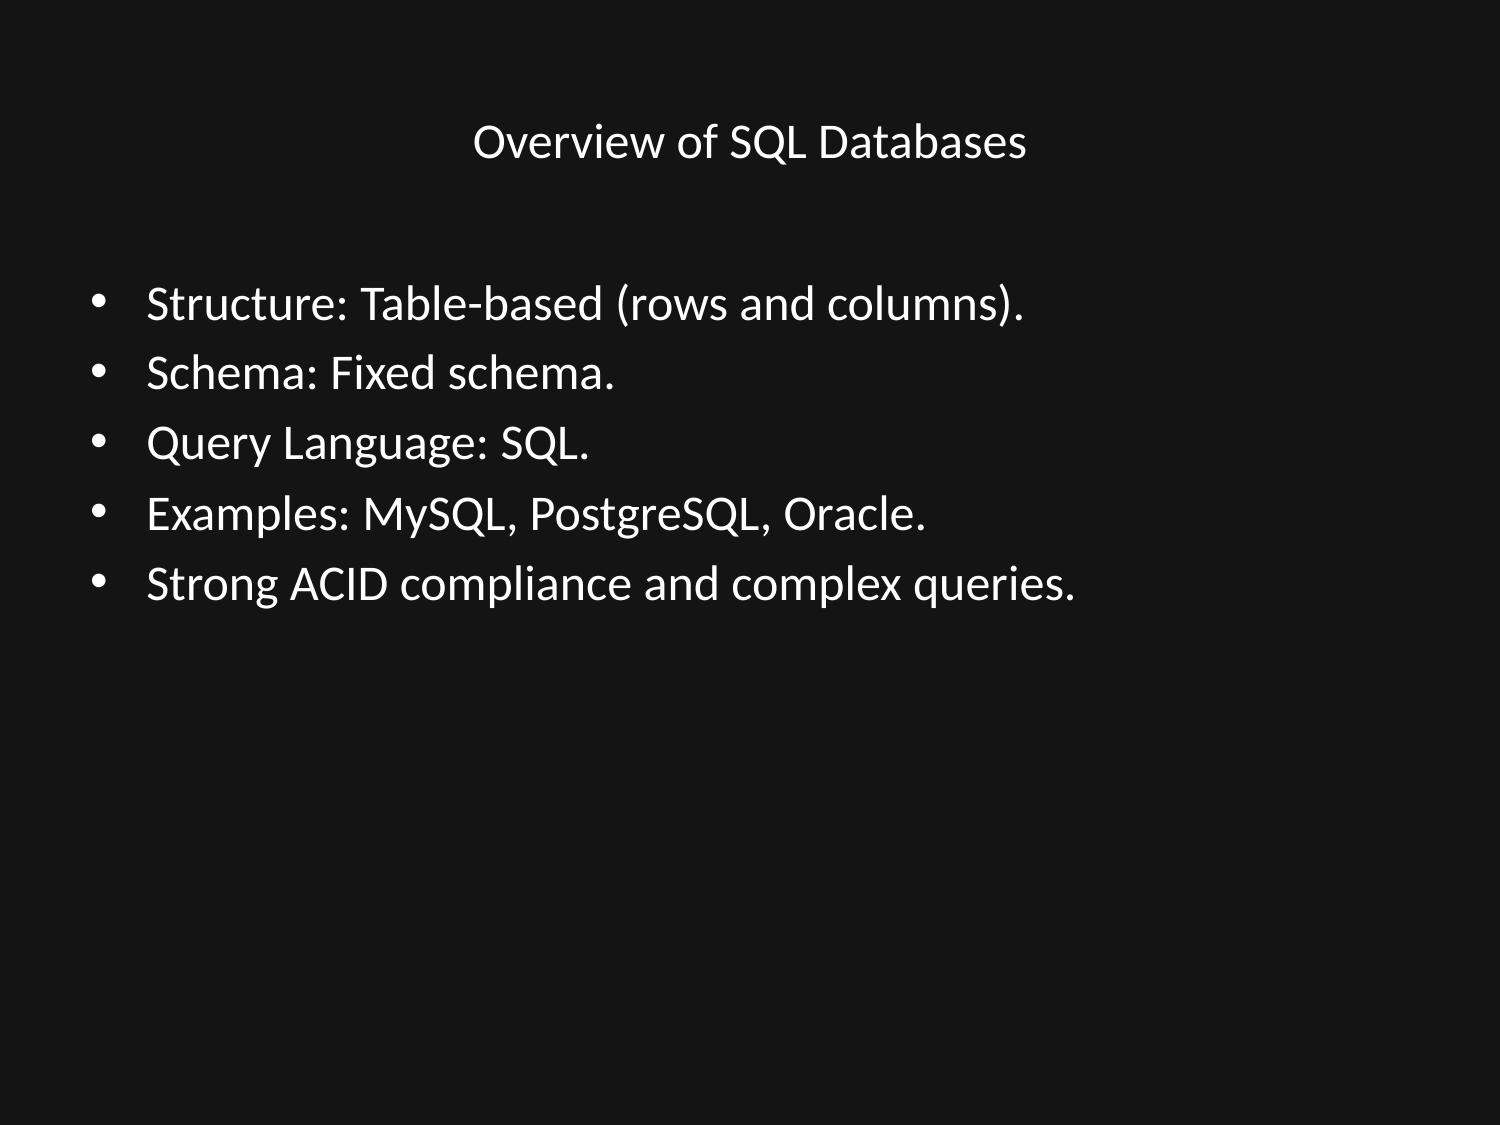

# Overview of SQL Databases
Structure: Table-based (rows and columns).
Schema: Fixed schema.
Query Language: SQL.
Examples: MySQL, PostgreSQL, Oracle.
Strong ACID compliance and complex queries.